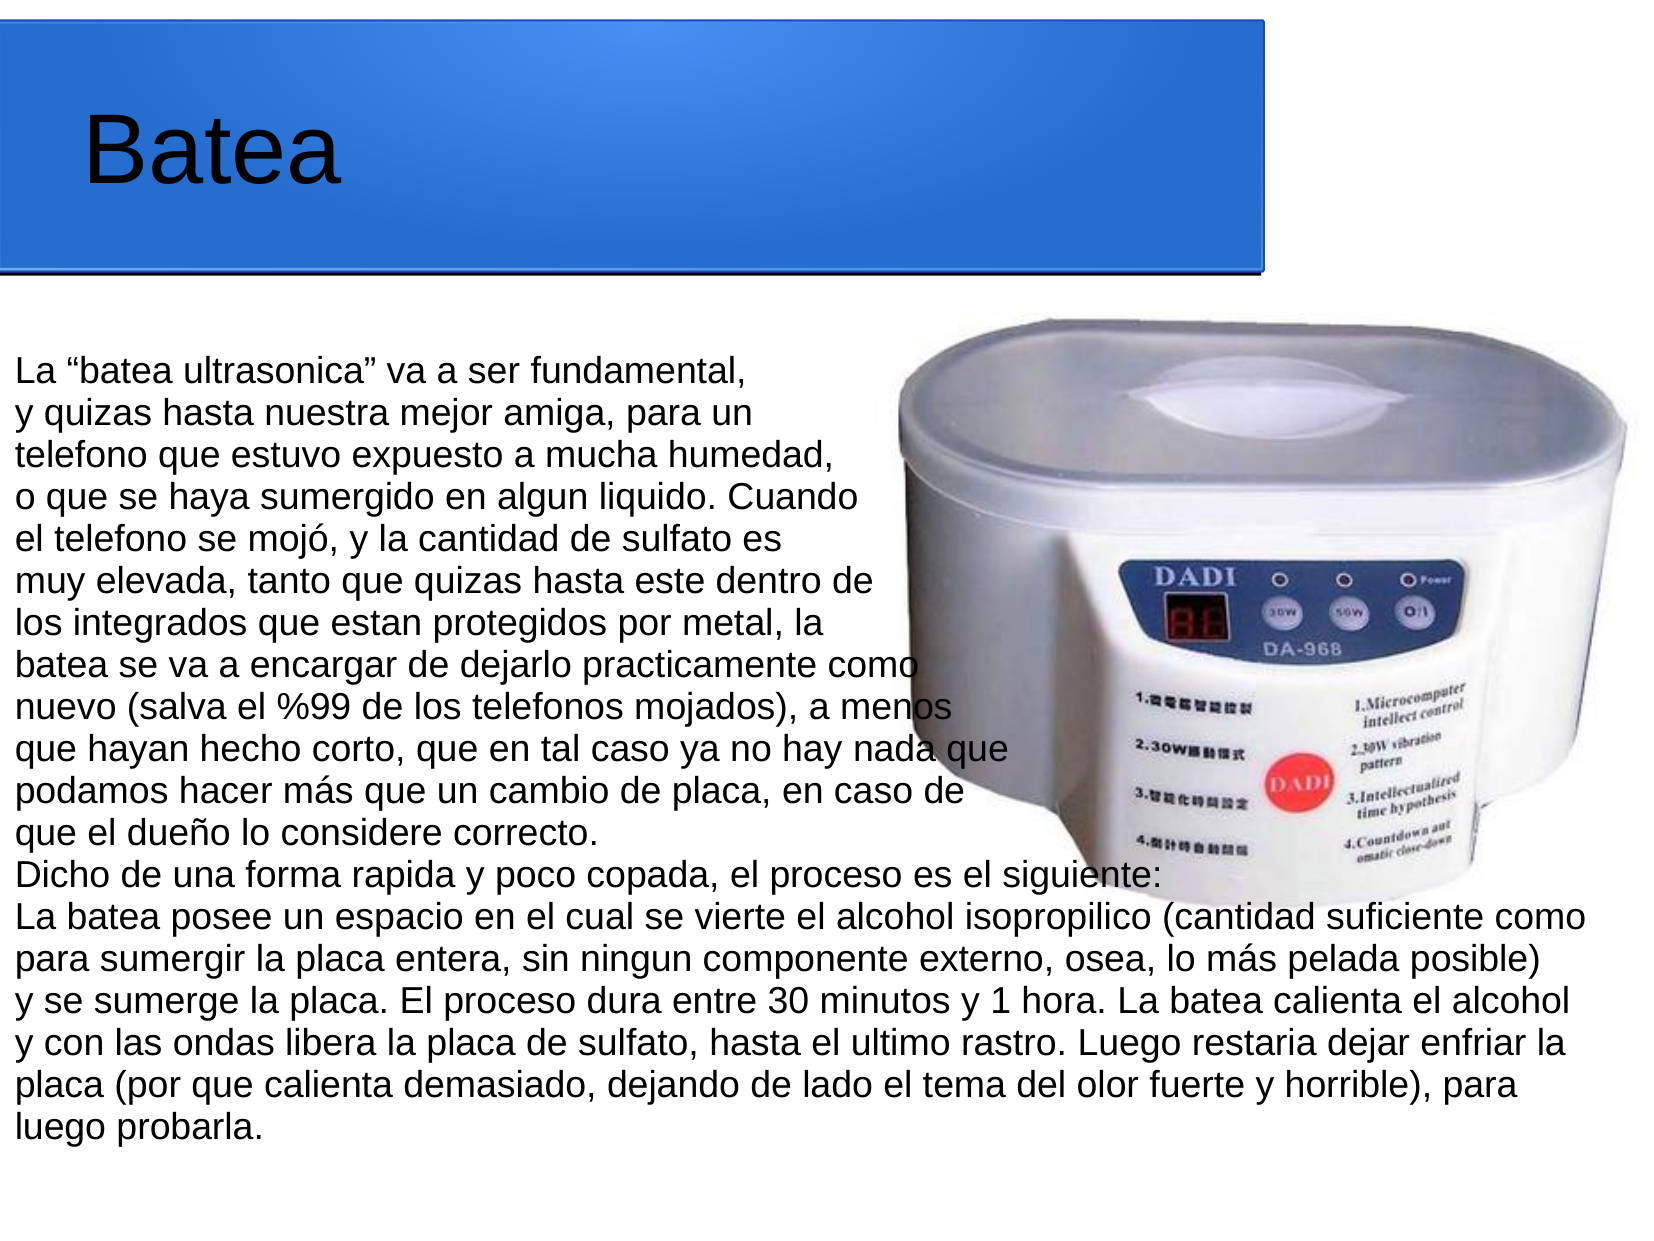

# Batea
La “batea ultrasonica” va a ser fundamental,
y quizas hasta nuestra mejor amiga, para un
telefono que estuvo expuesto a mucha humedad,
o que se haya sumergido en algun liquido. Cuando
el telefono se mojó, y la cantidad de sulfato es
muy elevada, tanto que quizas hasta este dentro de
los integrados que estan protegidos por metal, la
batea se va a encargar de dejarlo practicamente como
nuevo (salva el %99 de los telefonos mojados), a menos
que hayan hecho corto, que en tal caso ya no hay nada que
podamos hacer más que un cambio de placa, en caso de
que el dueño lo considere correcto.
Dicho de una forma rapida y poco copada, el proceso es el siguiente:
La batea posee un espacio en el cual se vierte el alcohol isopropilico (cantidad suficiente como
para sumergir la placa entera, sin ningun componente externo, osea, lo más pelada posible)
y se sumerge la placa. El proceso dura entre 30 minutos y 1 hora. La batea calienta el alcohol
y con las ondas libera la placa de sulfato, hasta el ultimo rastro. Luego restaria dejar enfriar la
placa (por que calienta demasiado, dejando de lado el tema del olor fuerte y horrible), para
luego probarla.